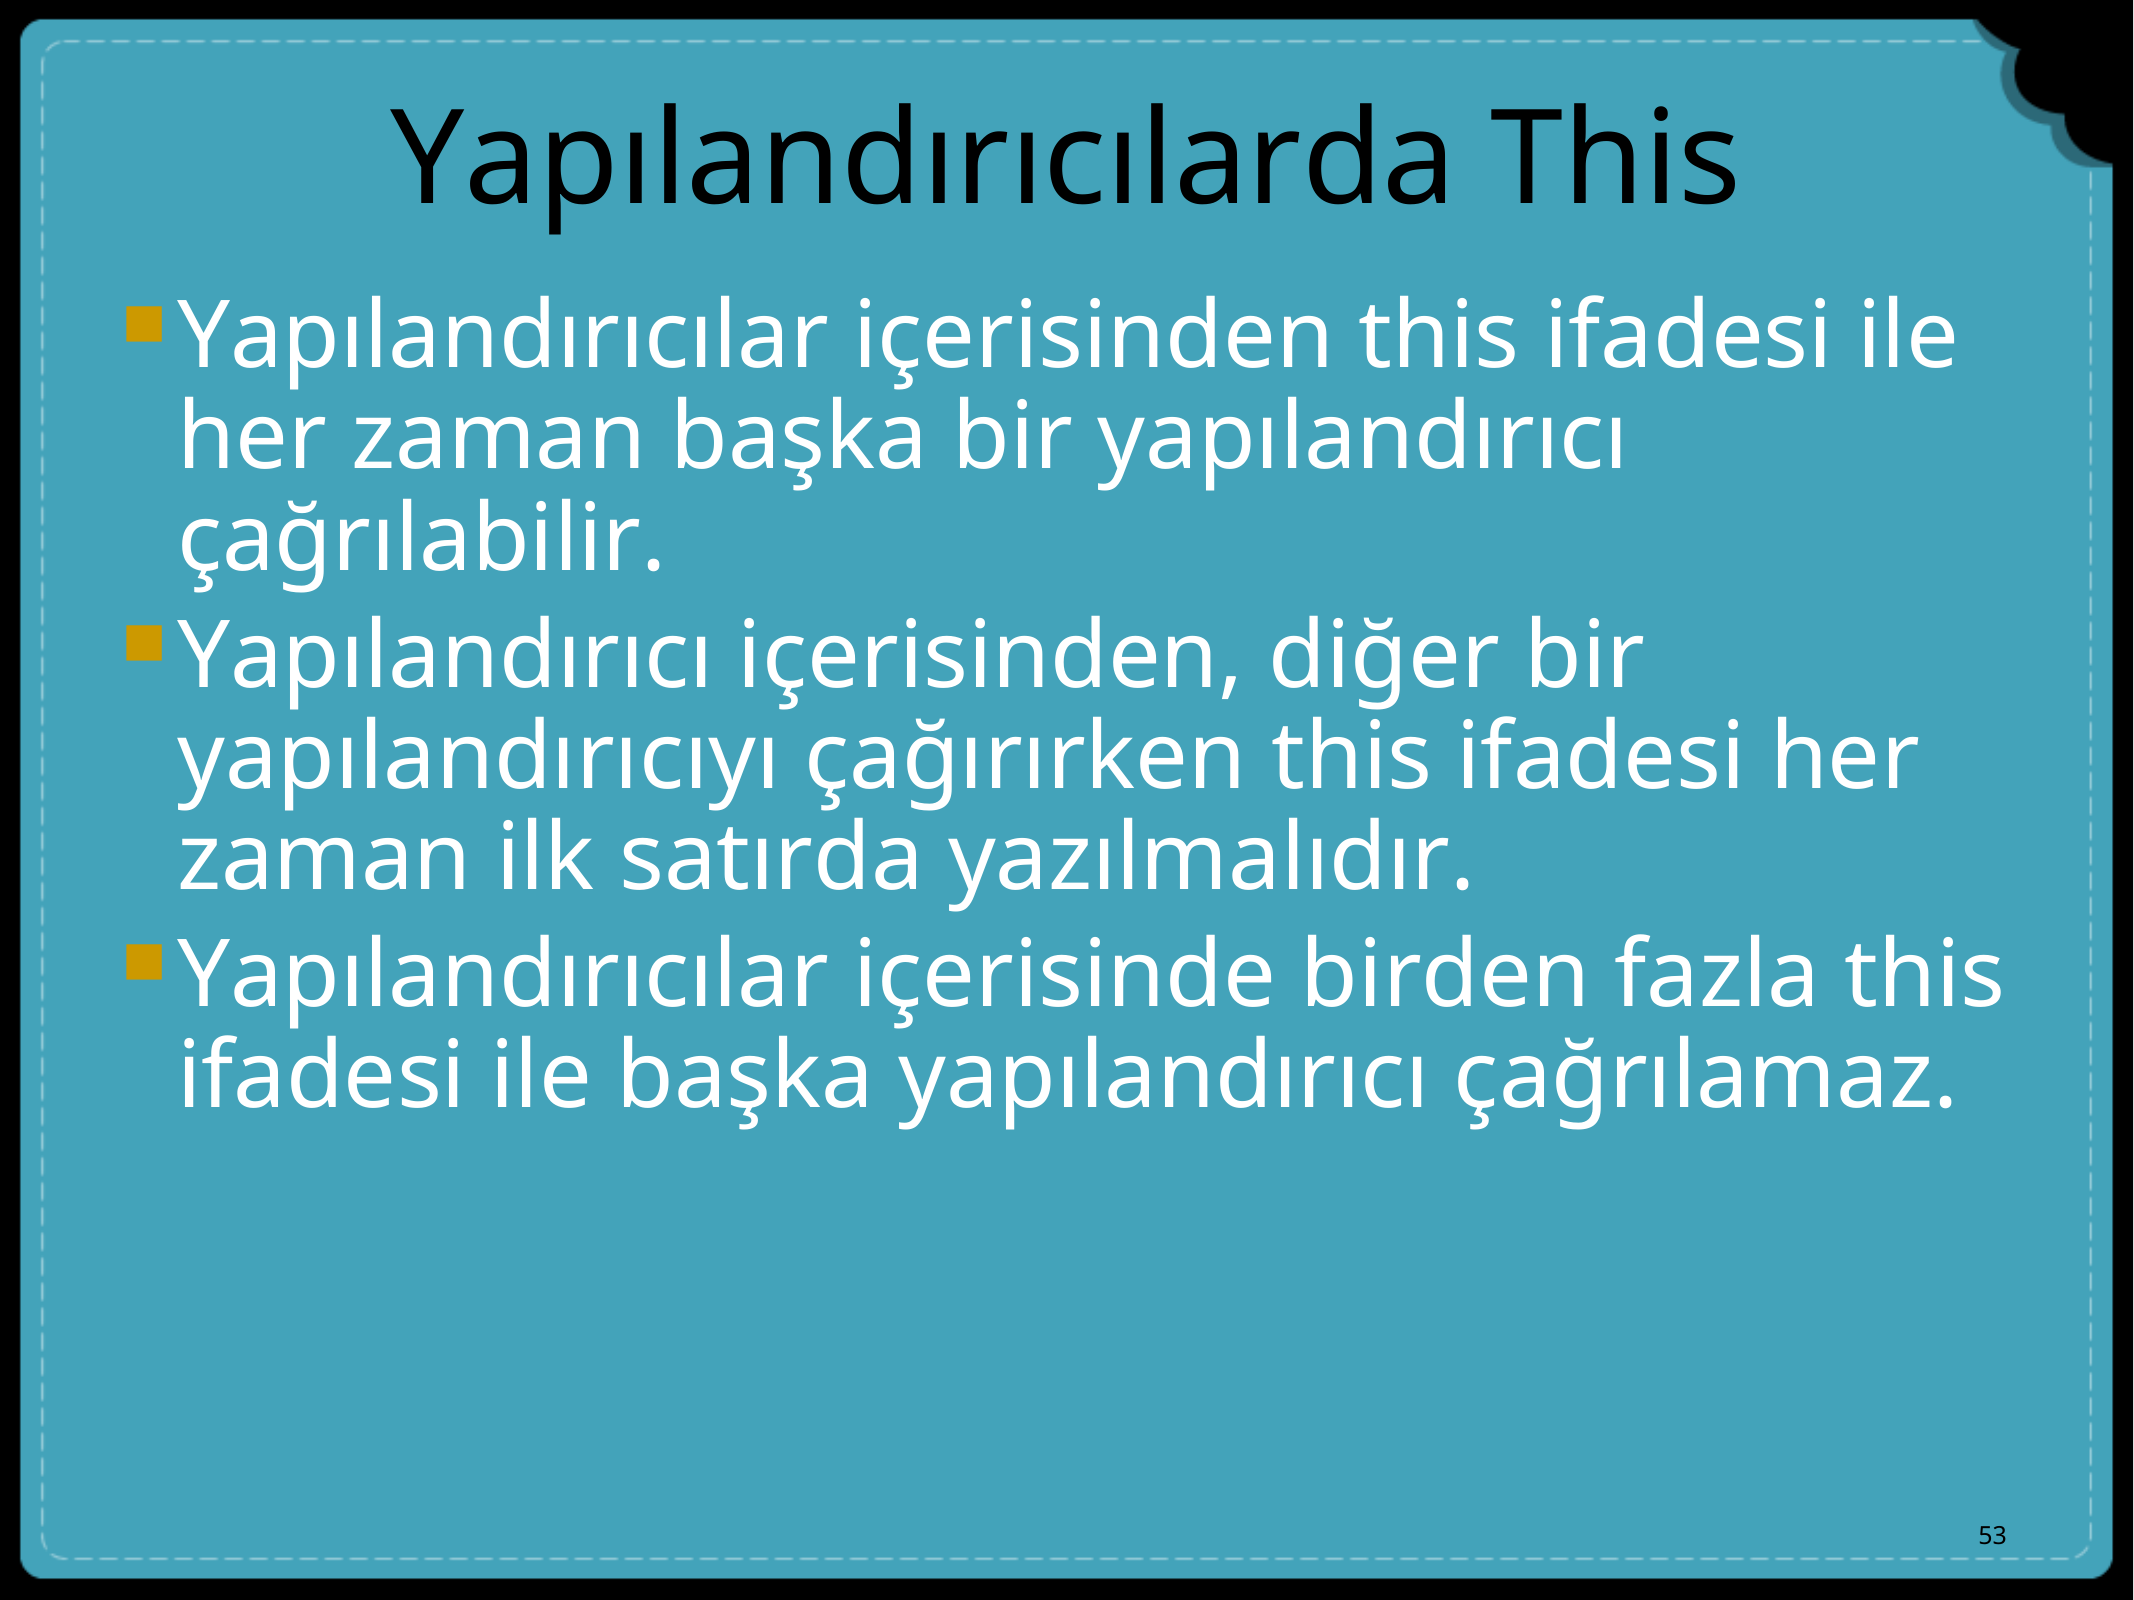

# Yapılandırıcılarda This
Yapılandırıcılar içerisinden this ifadesi ile her zaman başka bir yapılandırıcı çağrılabilir.
Yapılandırıcı içerisinden, diğer bir yapılandırıcıyı çağırırken this ifadesi her zaman ilk satırda yazılmalıdır.
Yapılandırıcılar içerisinde birden fazla this ifadesi ile başka yapılandırıcı çağrılamaz.
53